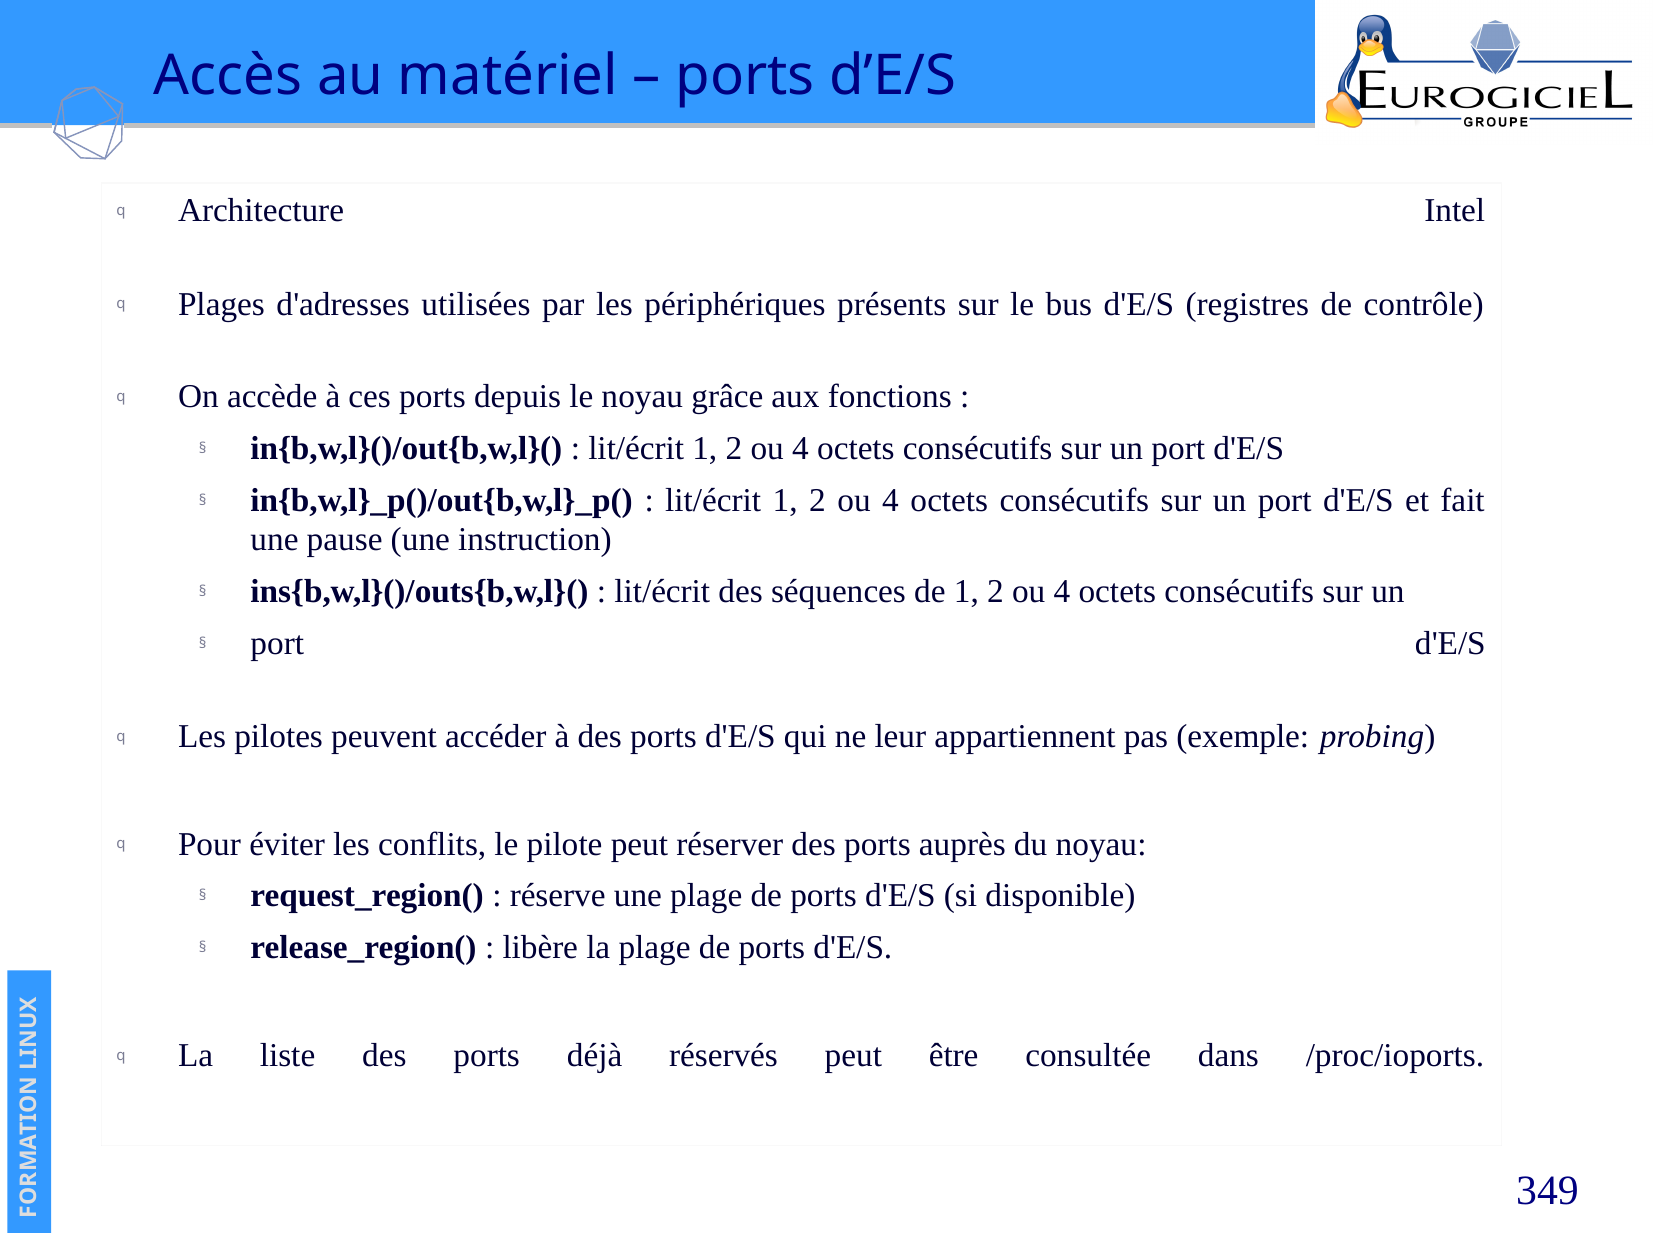

# Accès au matériel – ports d’E/S
Architecture Intel
Plages d'adresses utilisées par les périphériques présents sur le bus d'E/S (registres de contrôle)
On accède à ces ports depuis le noyau grâce aux fonctions :
in{b,w,l}()/out{b,w,l}() : lit/écrit 1, 2 ou 4 octets consécutifs sur un port d'E/S
in{b,w,l}_p()/out{b,w,l}_p() : lit/écrit 1, 2 ou 4 octets consécutifs sur un port d'E/S et fait une pause (une instruction)
ins{b,w,l}()/outs{b,w,l}() : lit/écrit des séquences de 1, 2 ou 4 octets consécutifs sur un
port d'E/S
Les pilotes peuvent accéder à des ports d'E/S qui ne leur appartiennent pas (exemple: probing)
Pour éviter les conflits, le pilote peut réserver des ports auprès du noyau:
request_region() : réserve une plage de ports d'E/S (si disponible)
release_region() : libère la plage de ports d'E/S.
La liste des ports déjà réservés peut être consultée dans /proc/ioports.